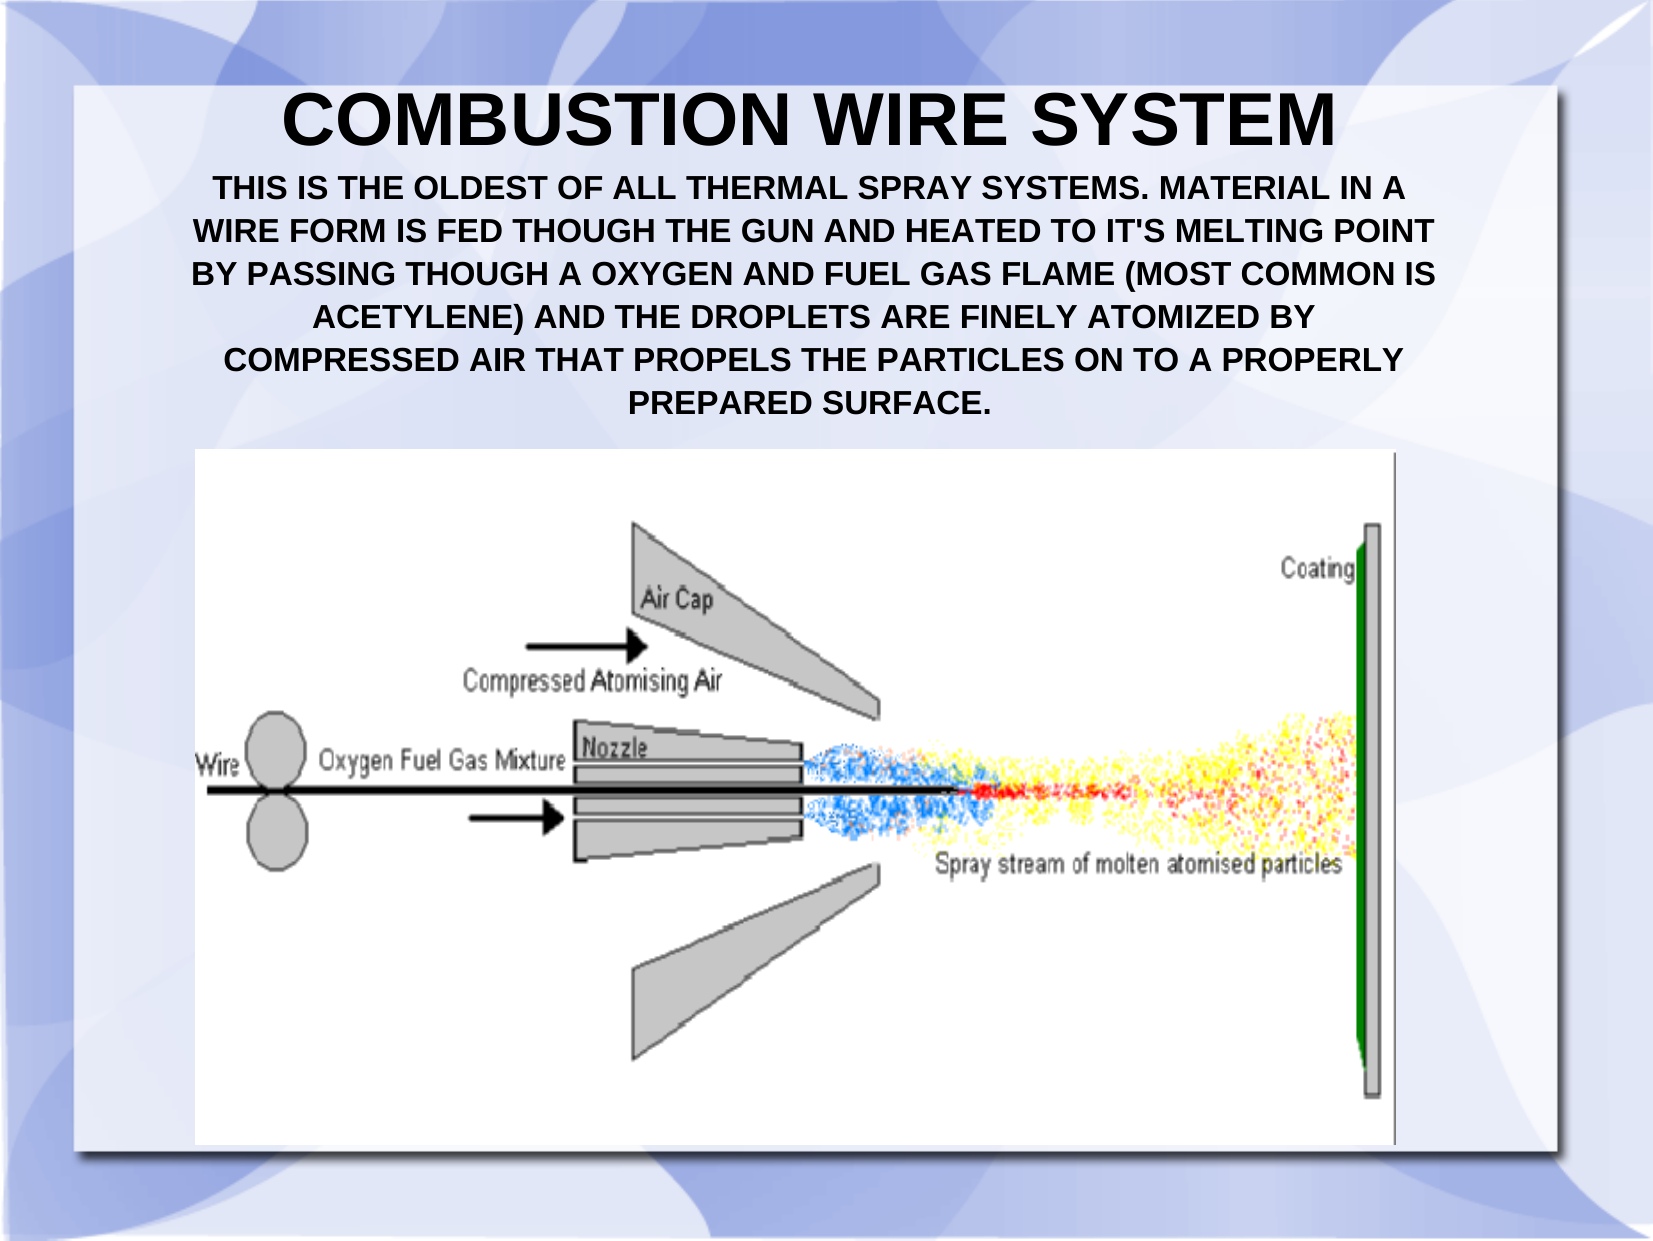

# COMBUSTION WIRE SYSTEM THIS IS THE OLDEST OF ALL THERMAL SPRAY SYSTEMS. MATERIAL IN A WIRE FORM IS FED THOUGH THE GUN AND HEATED TO IT'S MELTING POINT BY PASSING THOUGH A OXYGEN AND FUEL GAS FLAME (MOST COMMON IS ACETYLENE) AND THE DROPLETS ARE FINELY ATOMIZED BY COMPRESSED AIR THAT PROPELS THE PARTICLES ON TO A PROPERLY PREPARED SURFACE.